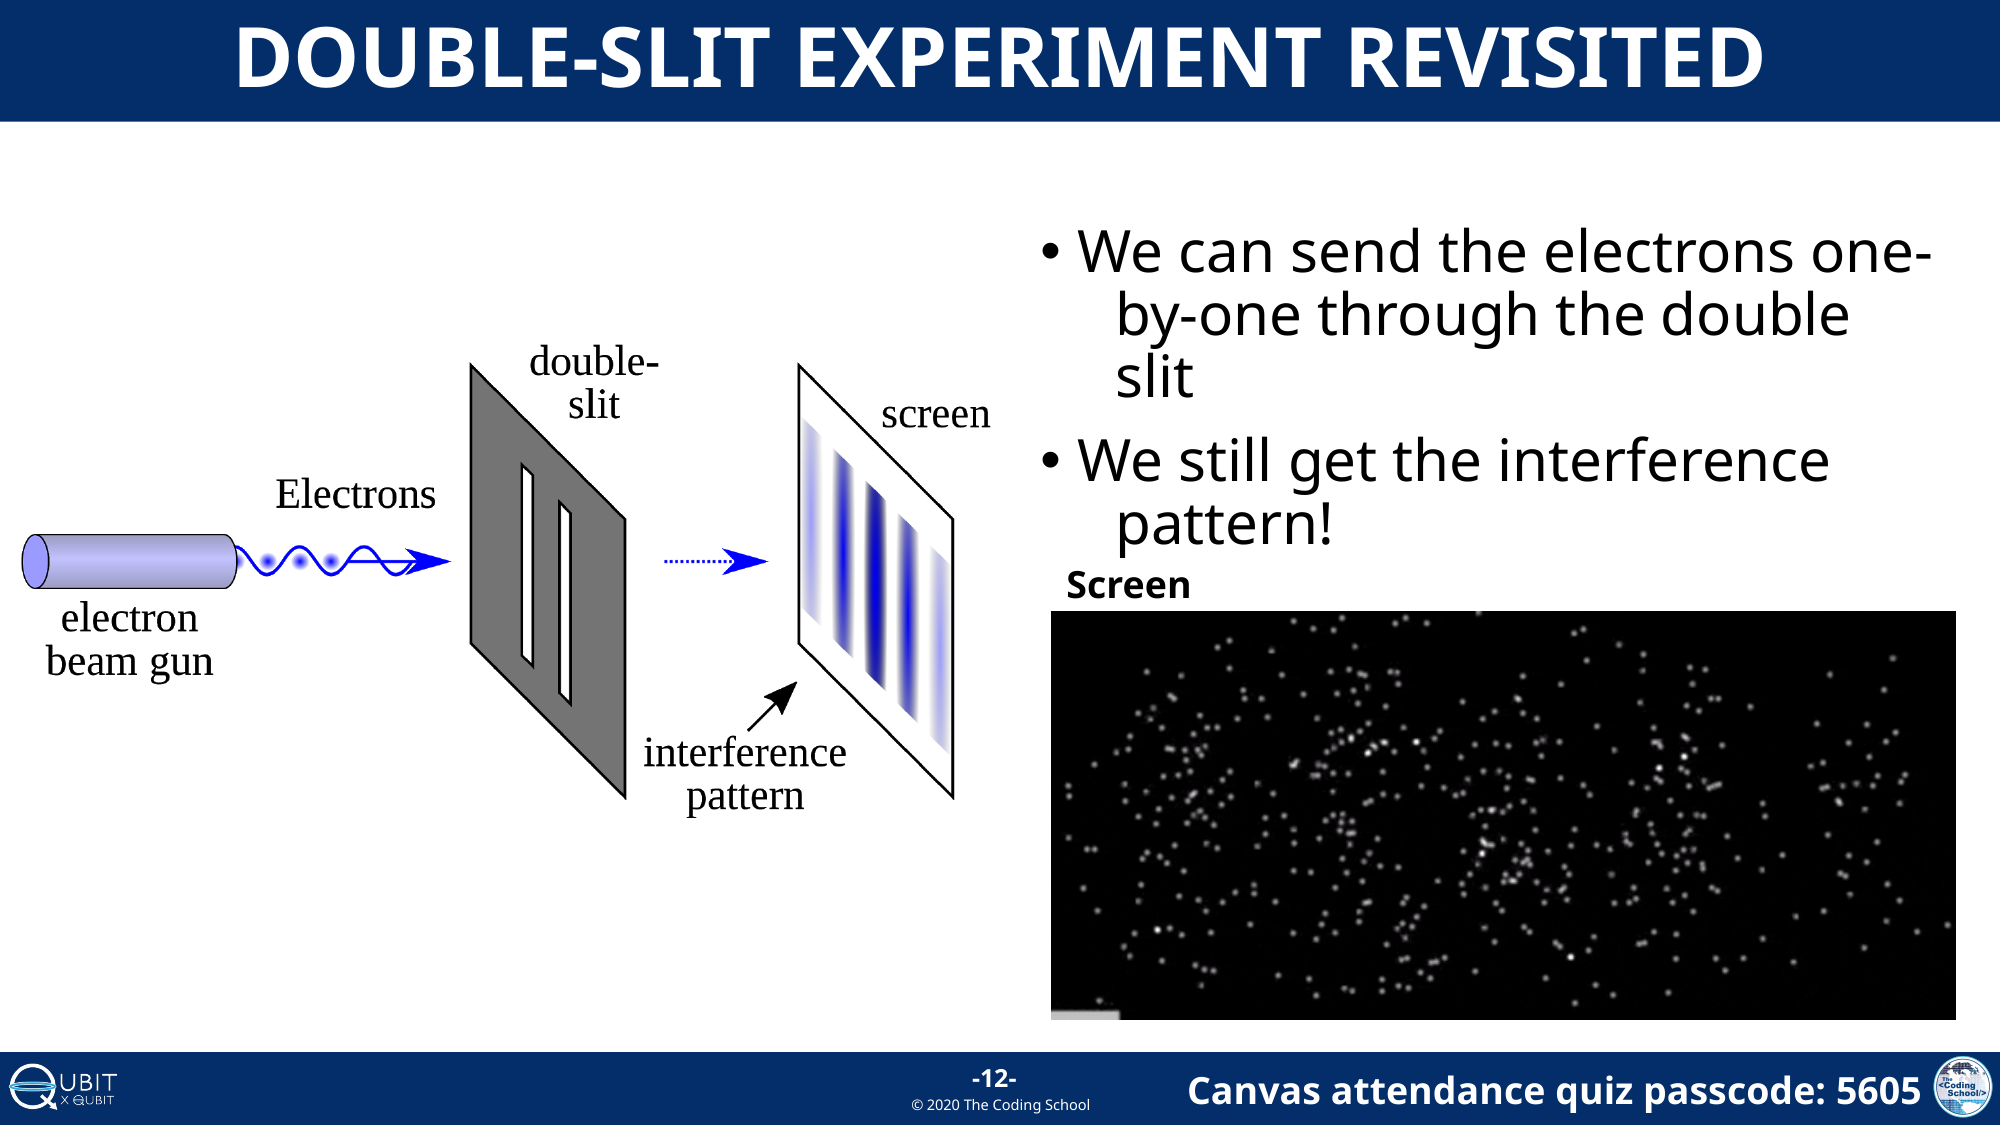

# Double-slit experiment revisited
We can send the electrons one-by-one through the double slit
We still get the interference pattern!
Screen
-12-